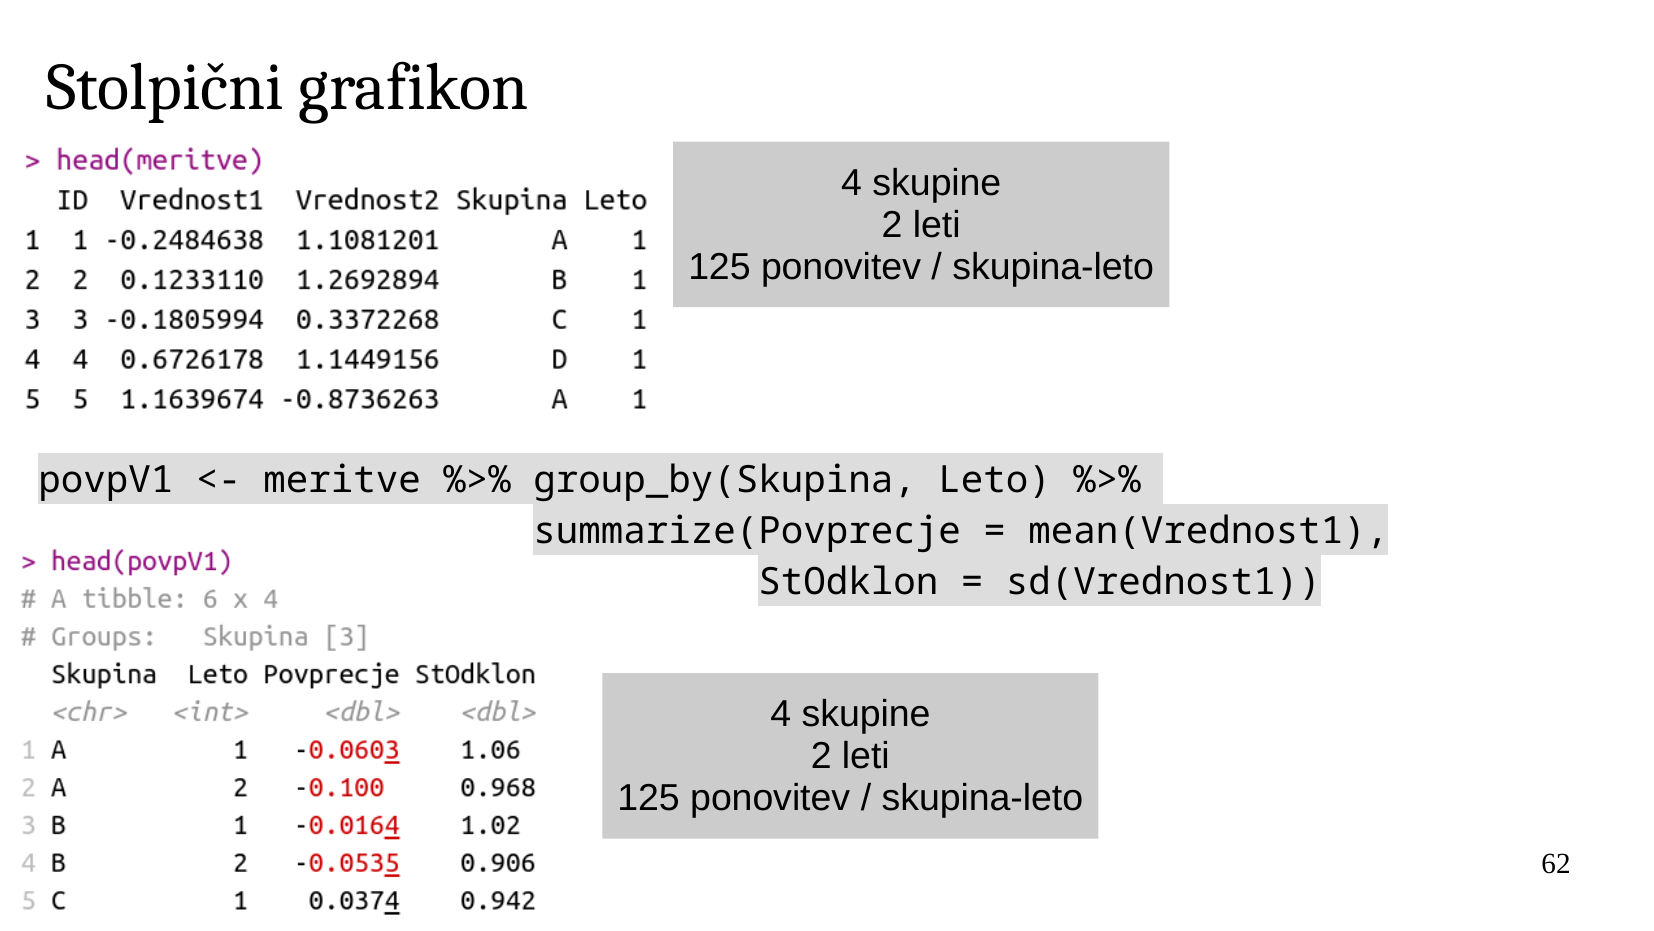

# Stolpični grafikon
4 skupine
2 leti
125 ponovitev / skupina-leto
povpV1 <- meritve %>% group_by(Skupina, Leto) %>%
 summarize(Povprecje = mean(Vrednost1),
 StOdklon = sd(Vrednost1))
4 skupine
2 leti
125 ponovitev / skupina-leto
62